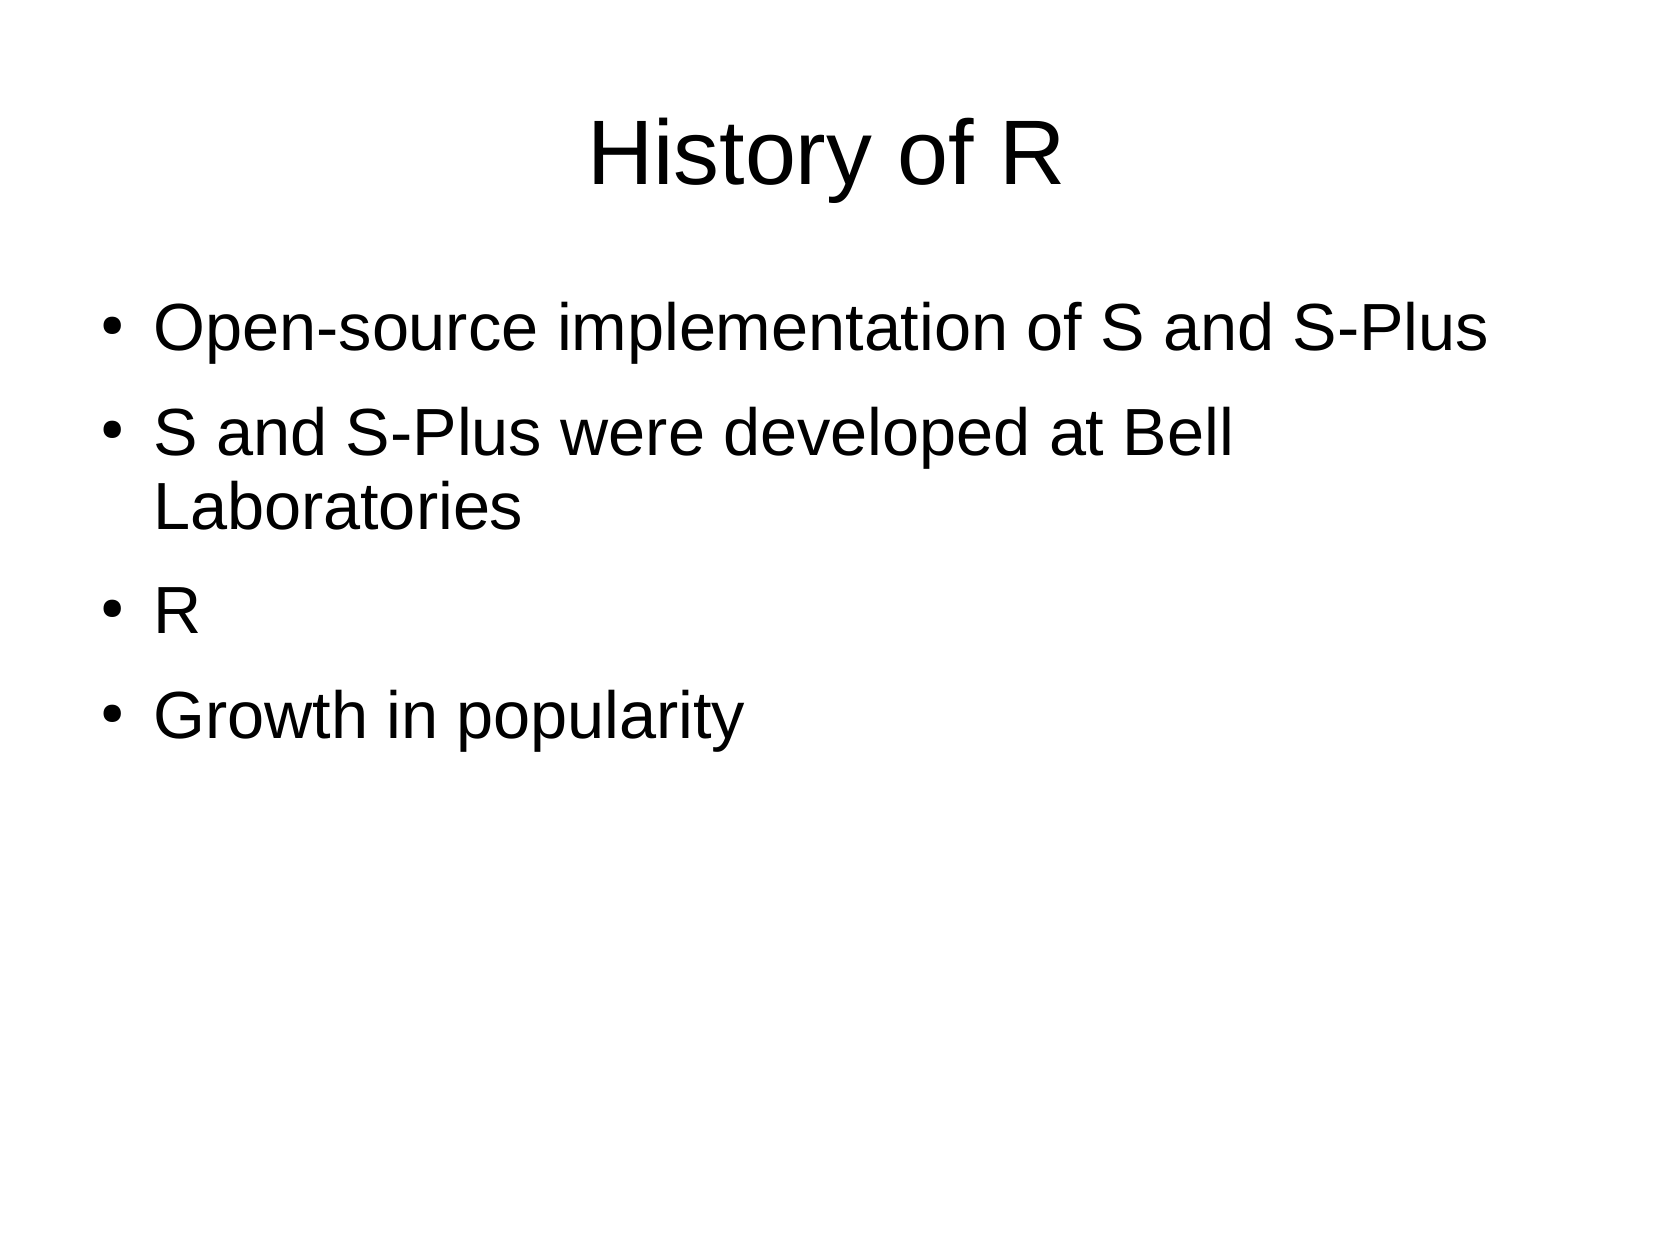

# History of R
Open-source implementation of S and S-Plus
S and S-Plus were developed at Bell Laboratories
R
Growth in popularity